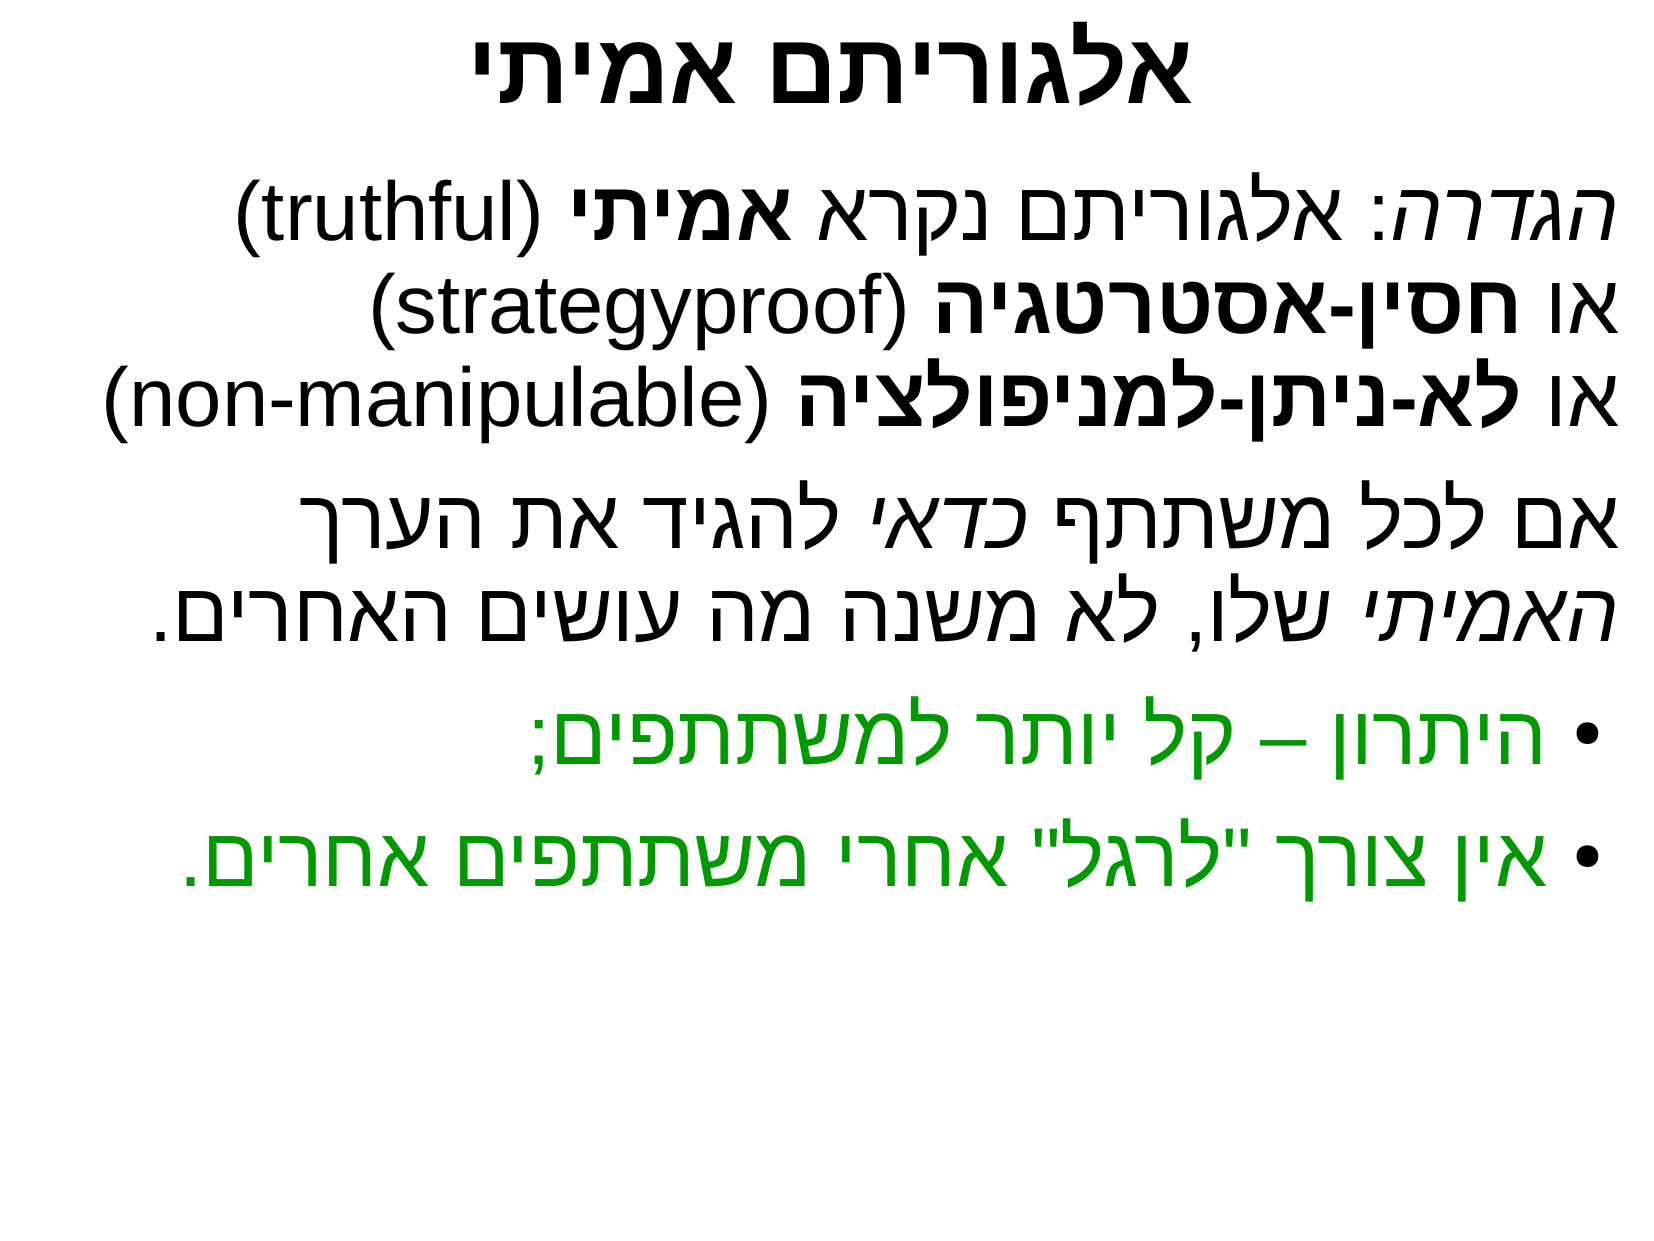

# אלגוריתם אמיתי
הגדרה: אלגוריתם נקרא אמיתי (truthful)
או חסין-אסטרטגיה (strategyproof)
או לא-ניתן-למניפולציה (non-manipulable)
אם לכל משתתף כדאי להגיד את הערך האמיתי שלו, לא משנה מה עושים האחרים.
היתרון – קל יותר למשתתפים;
אין צורך "לרגל" אחרי משתתפים אחרים.